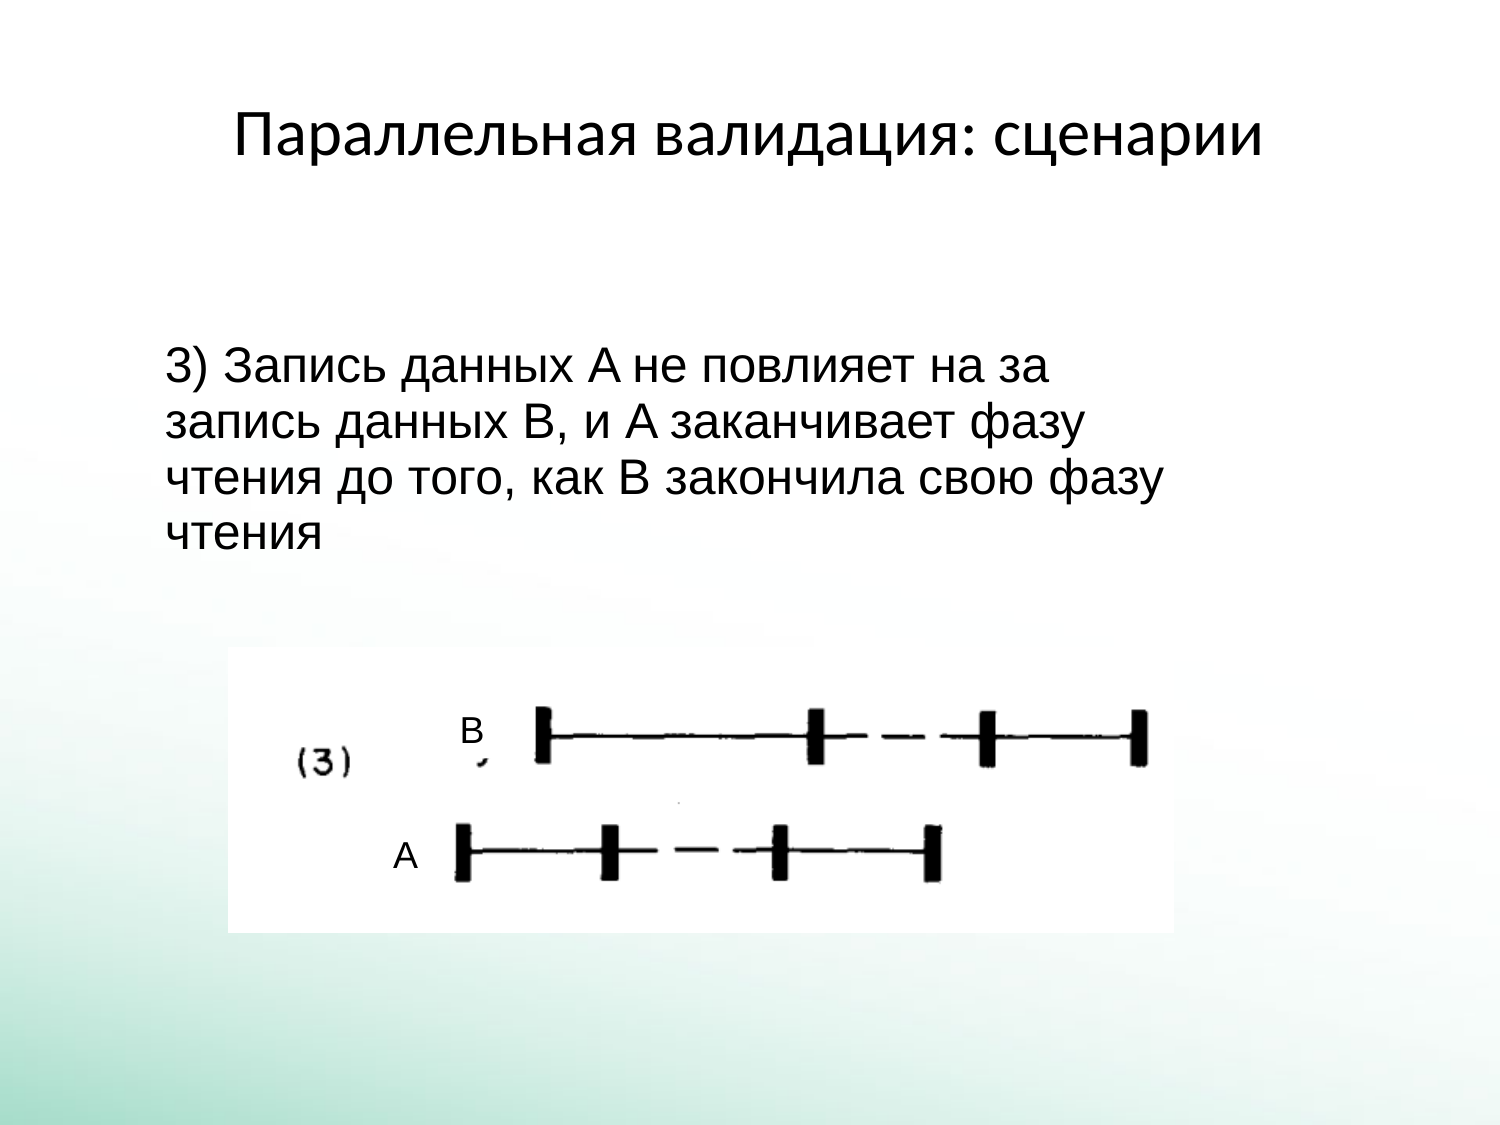

# Параллельная валидация: сценарии
3) Запись данных A не повлияет на за запись данных B, и A заканчивает фазу чтения до того, как B закончила свою фазу чтения
B
A